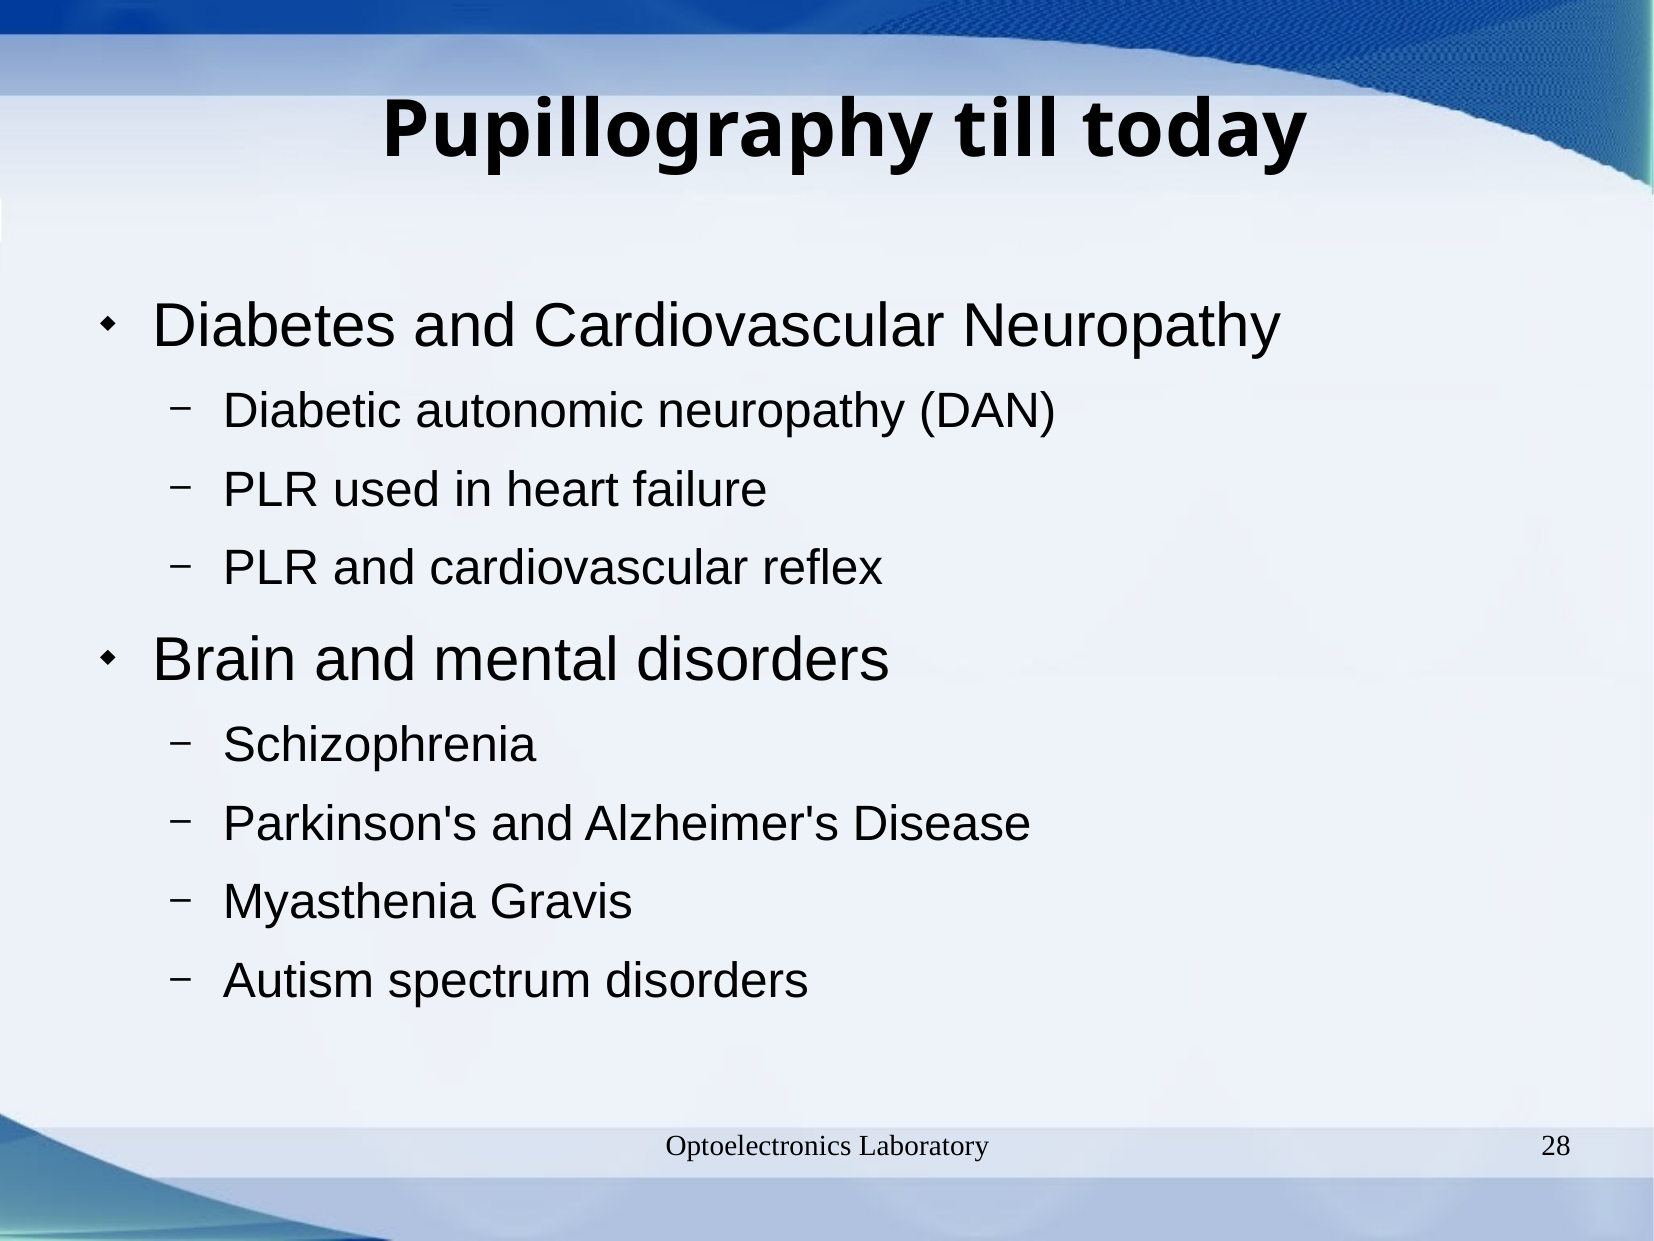

# Pupillography till today
Diabetes and Cardiovascular Neuropathy
Diabetic autonomic neuropathy (DAN)
PLR used in heart failure
PLR and cardiovascular reflex
Brain and mental disorders
Schizophrenia
Parkinson's and Alzheimer's Disease
Myasthenia Gravis
Autism spectrum disorders
Optoelectronics Laboratory
28